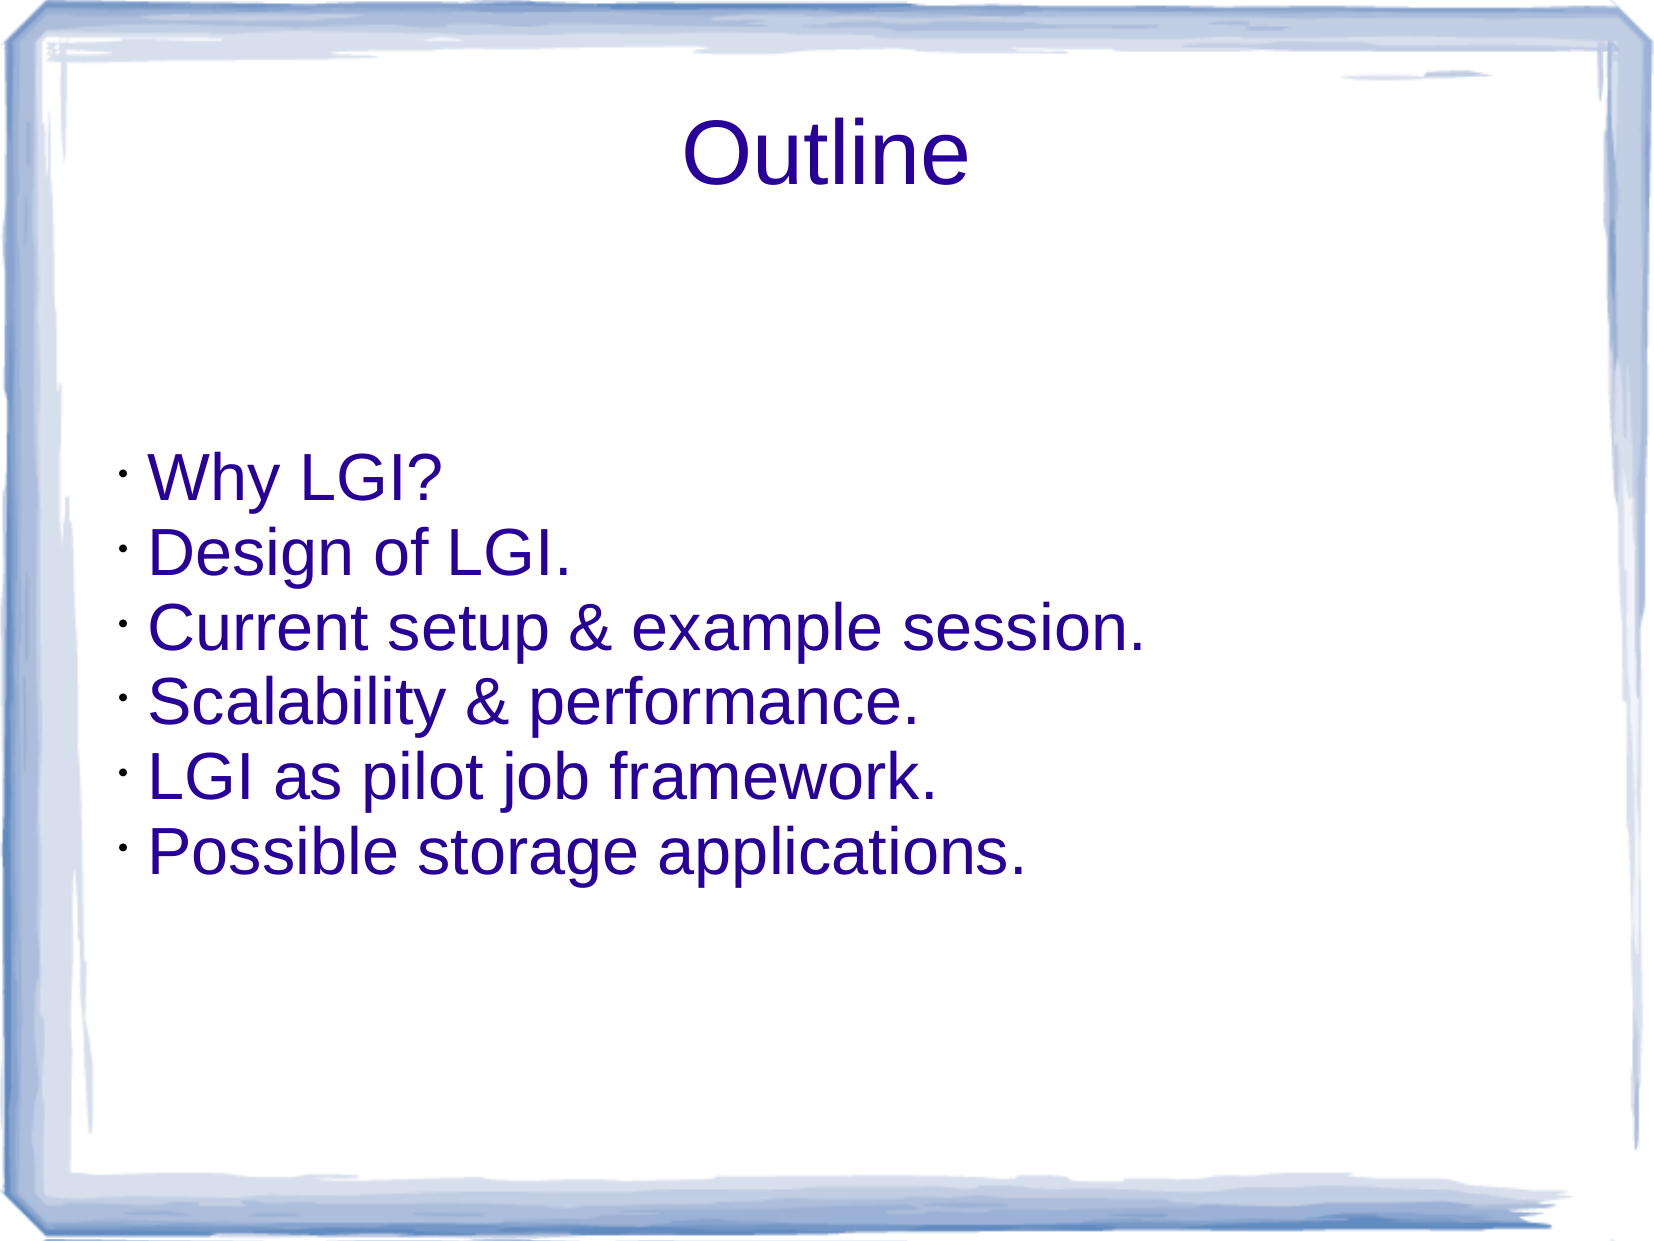

# Outline
 Why LGI?
 Design of LGI.
 Current setup & example session.
 Scalability & performance.
 LGI as pilot job framework.
 Possible storage applications.